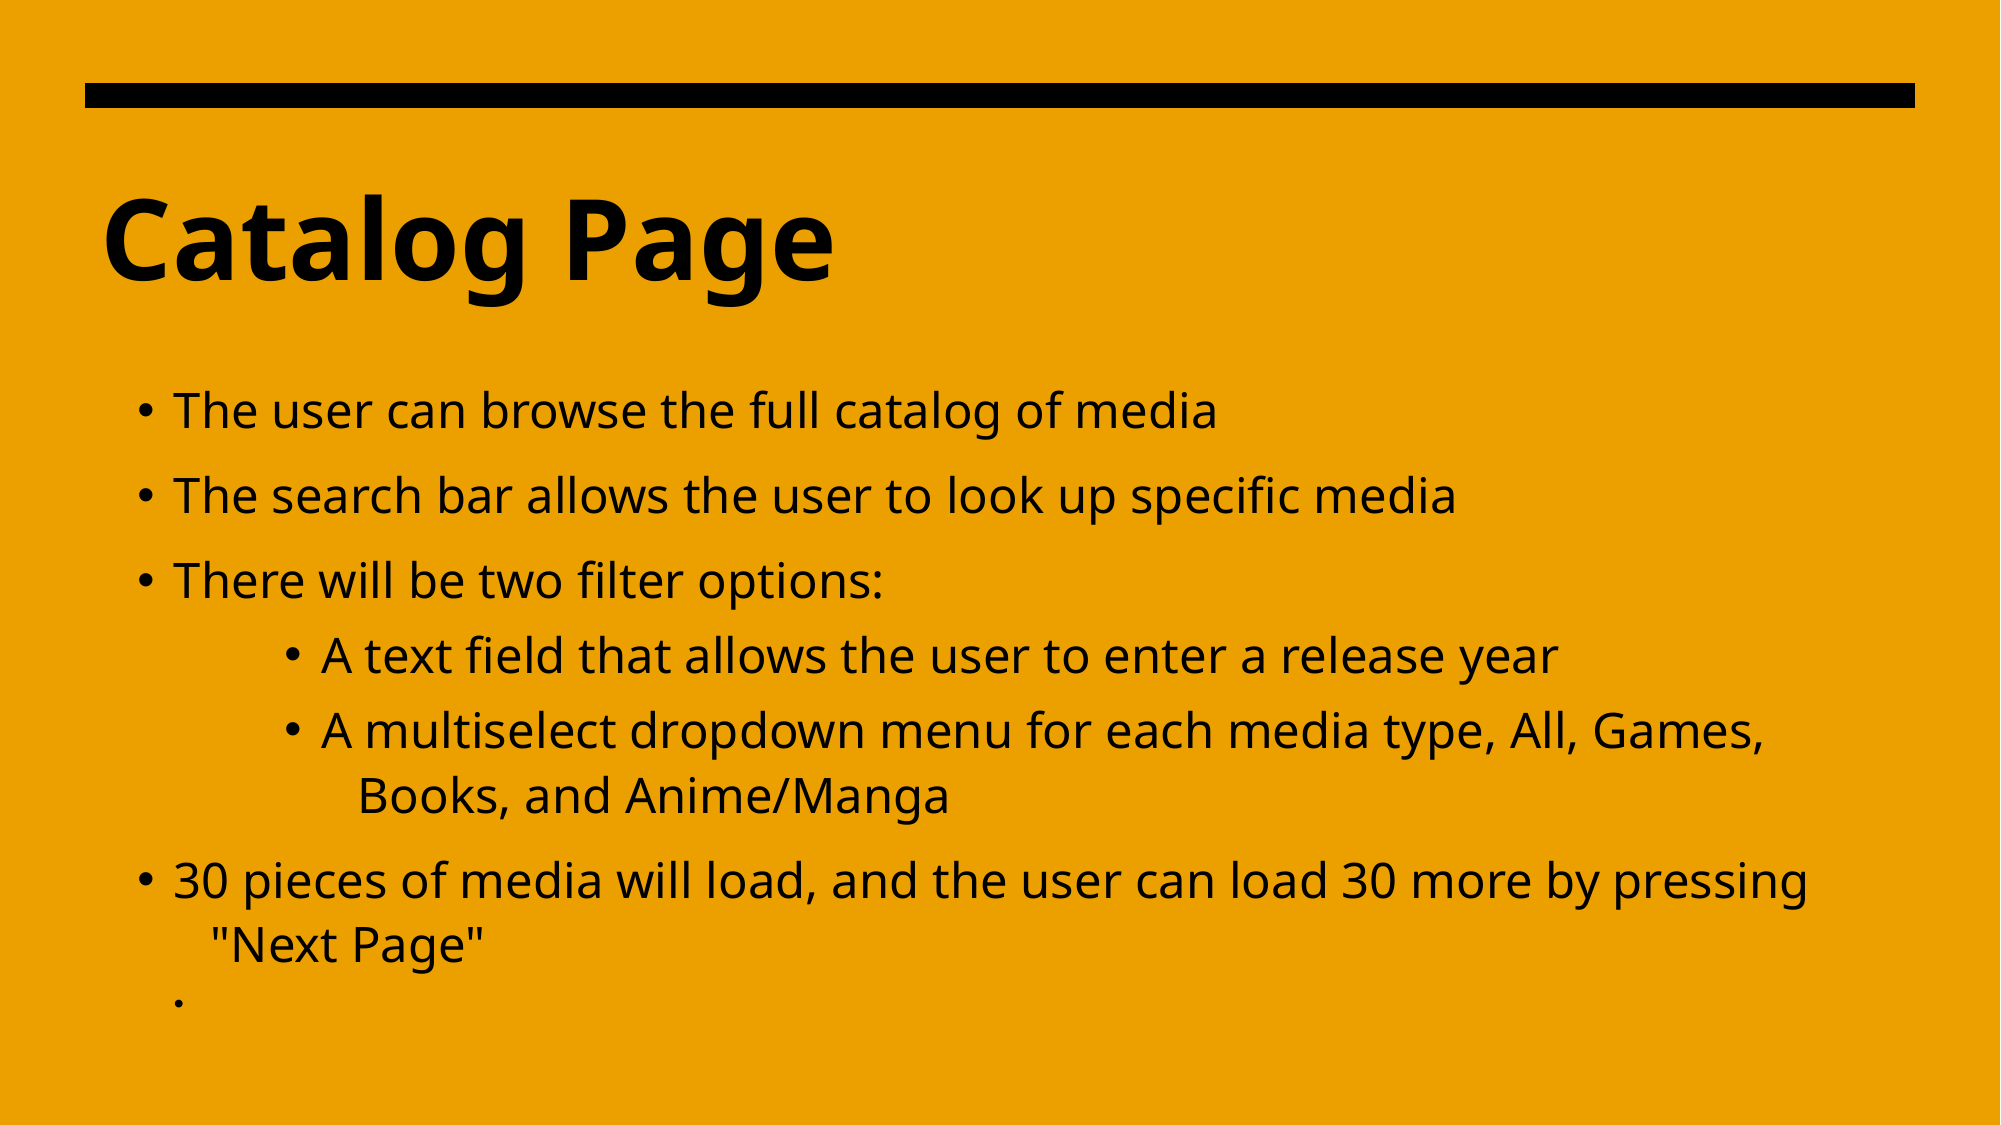

# Catalog Page
The user can browse the full catalog of media
The search bar allows the user to look up specific media
There will be two filter options:
A text field that allows the user to enter a release year
A multiselect dropdown menu for each media type, All, Games, Books, and Anime/Manga
30 pieces of media will load, and the user can load 30 more by pressing "Next Page"